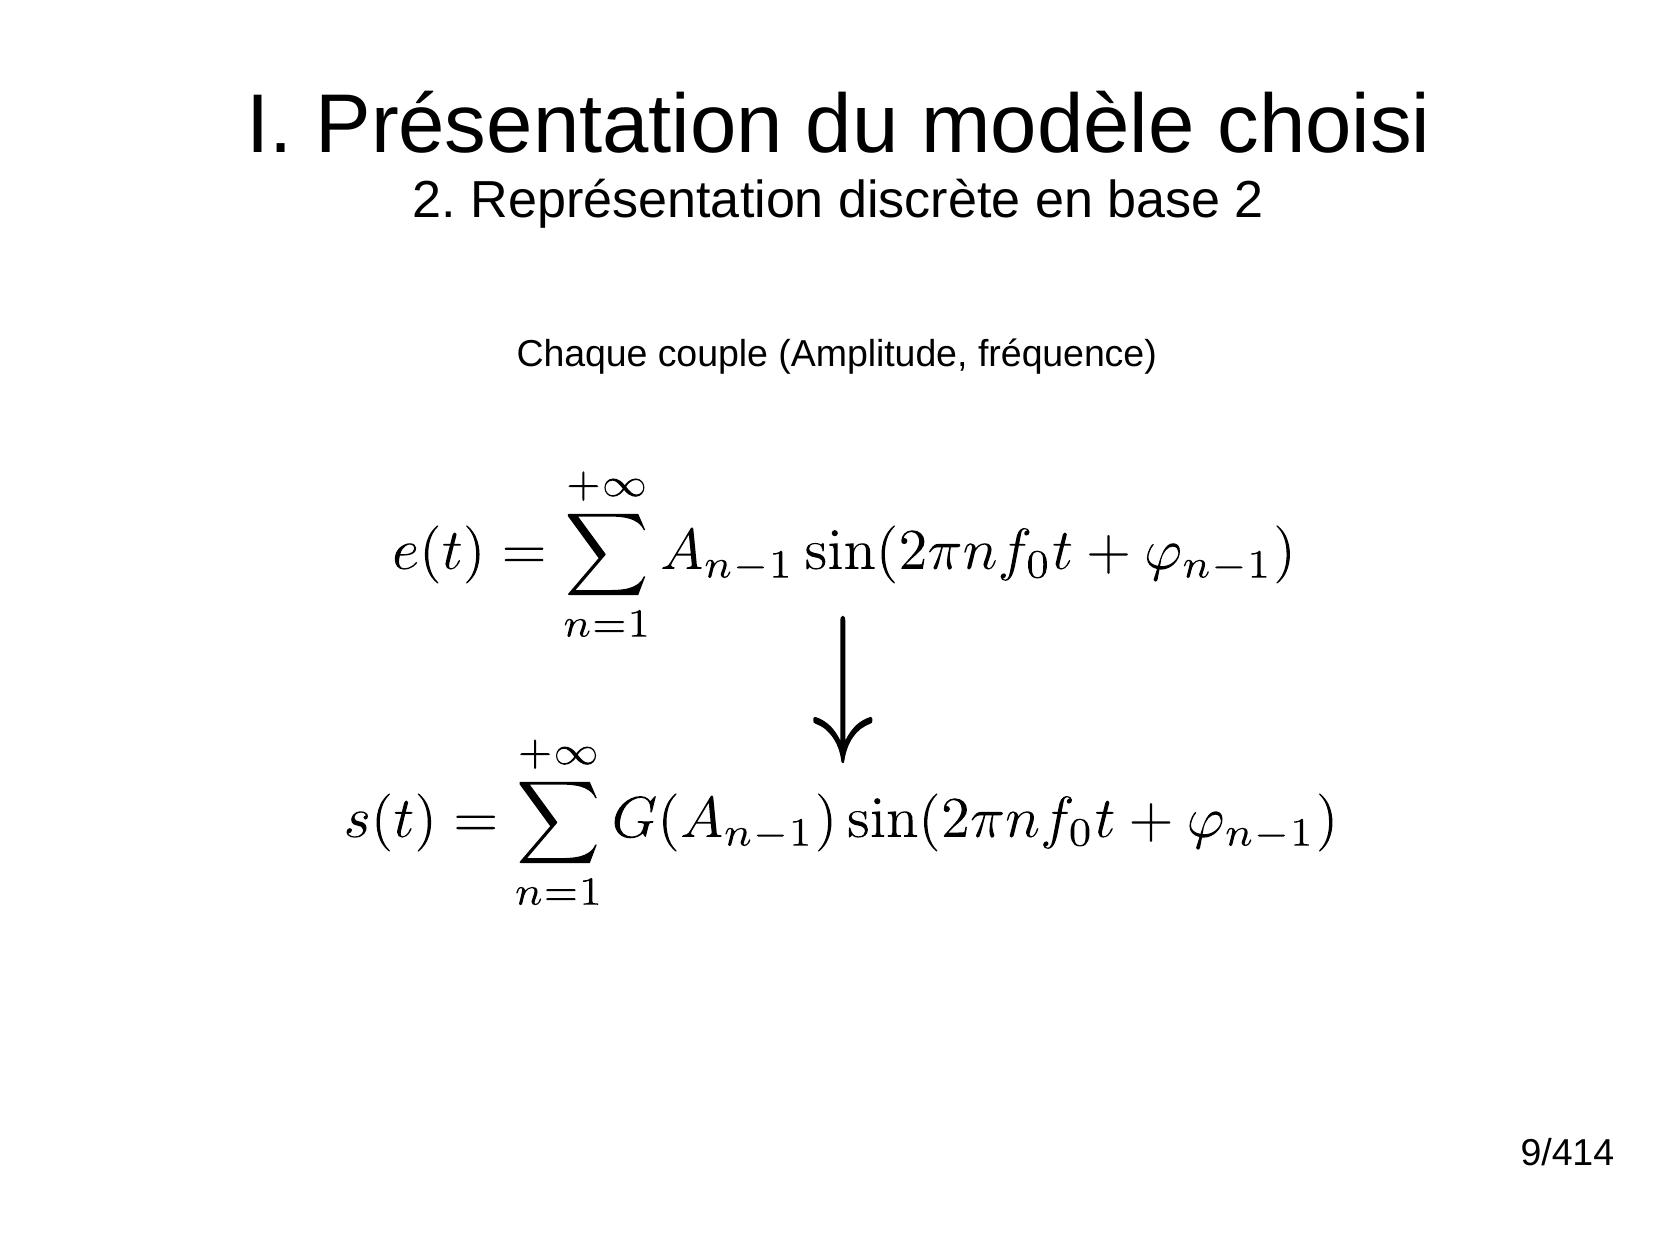

# I. Présentation du modèle choisi 2. Représentation discrète en base 2
Chaque couple (Amplitude, fréquence)